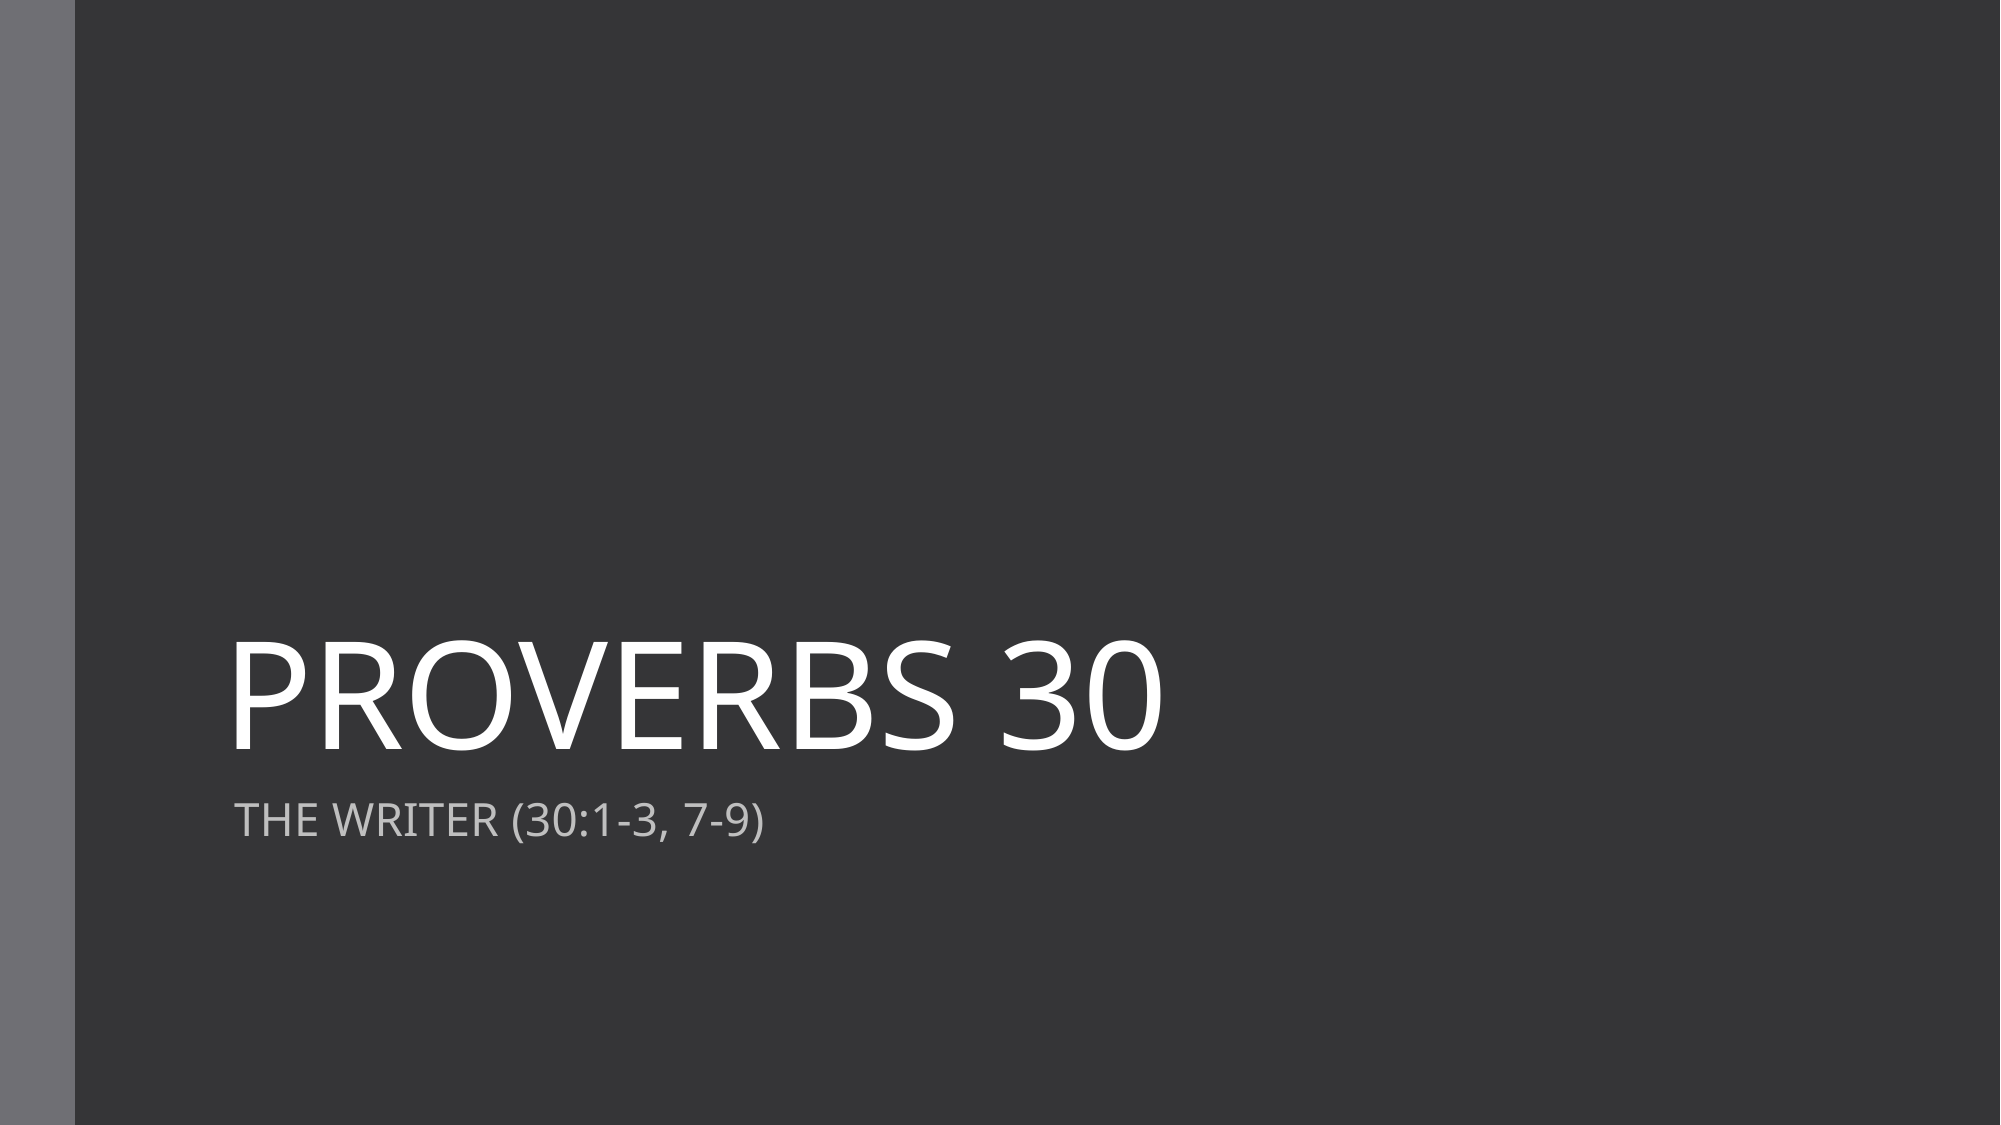

# PROVERBS 30
 THE WRITER (30:1-3, 7-9)